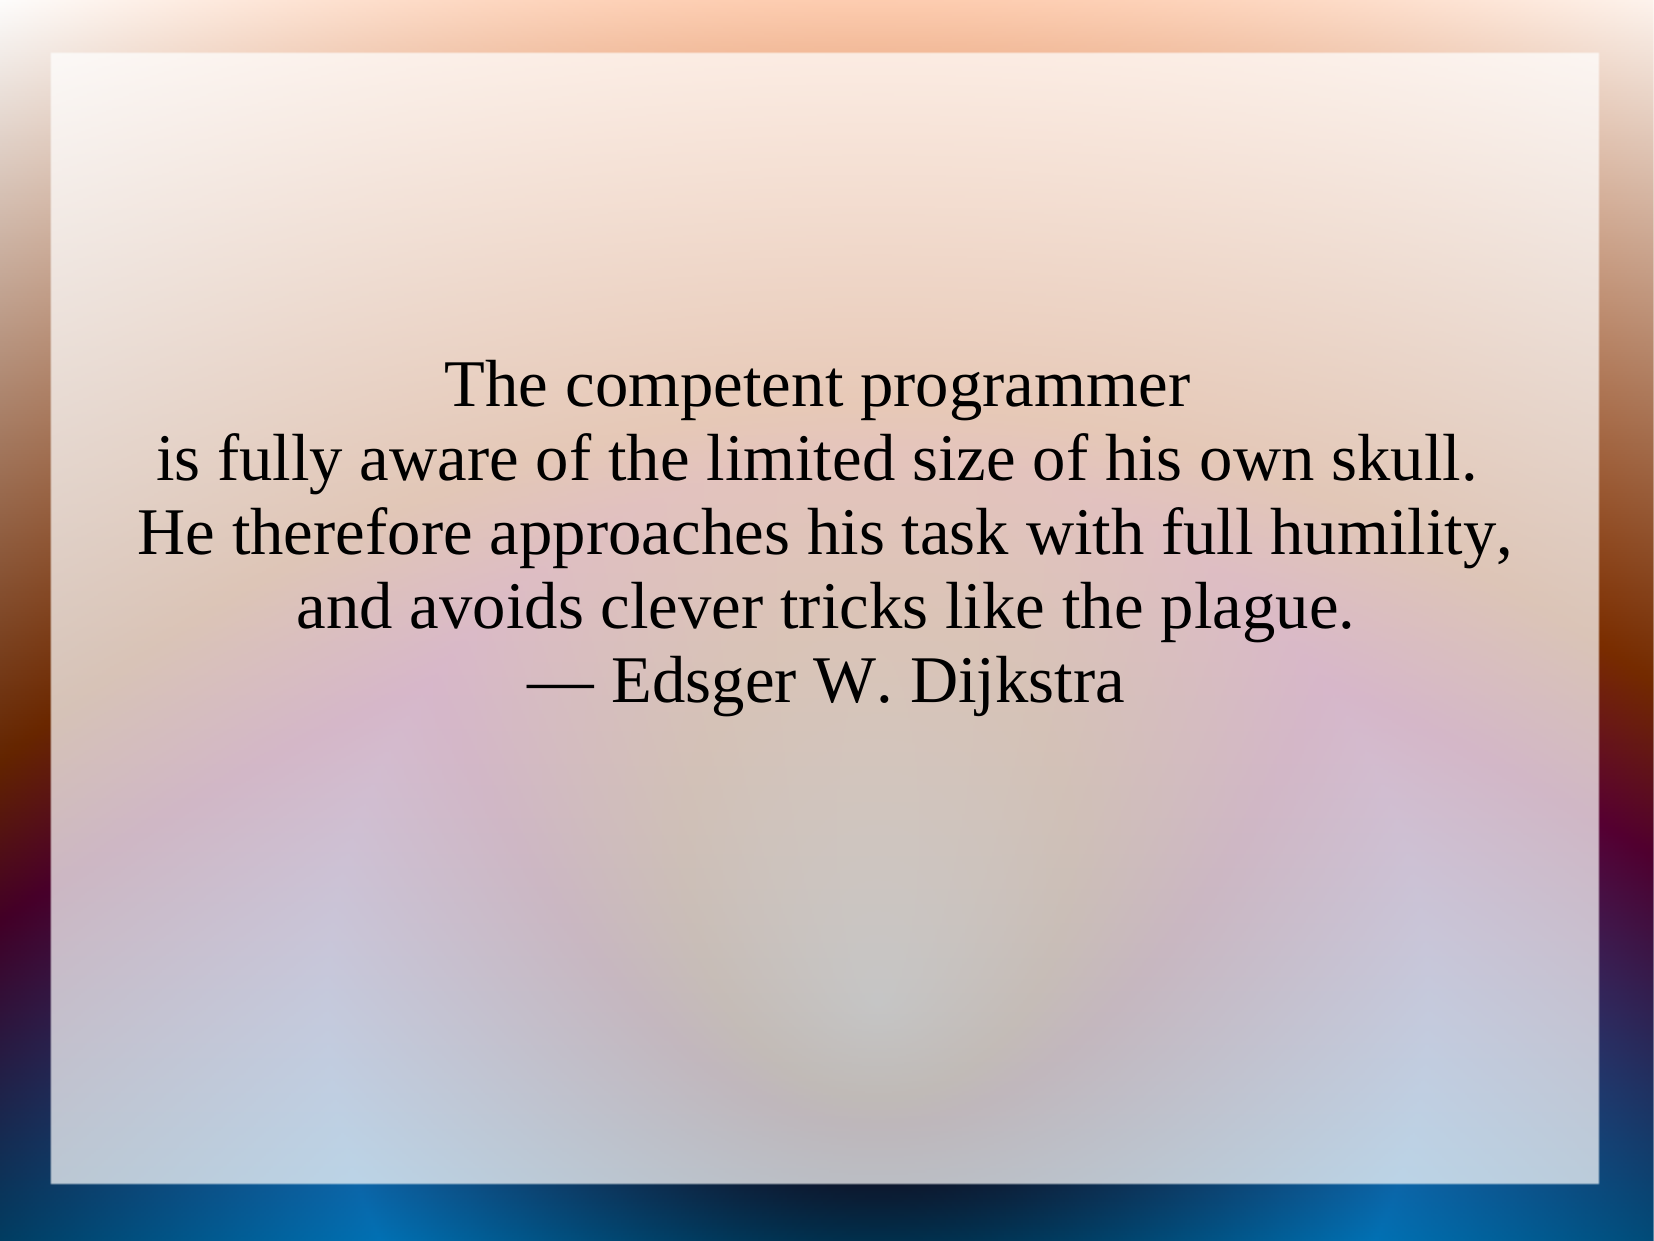

# The competent programmer
is fully aware of the limited size of his own skull.
He therefore approaches his task with full humility,
 and avoids clever tricks like the plague.
— Edsger W. Dijkstra